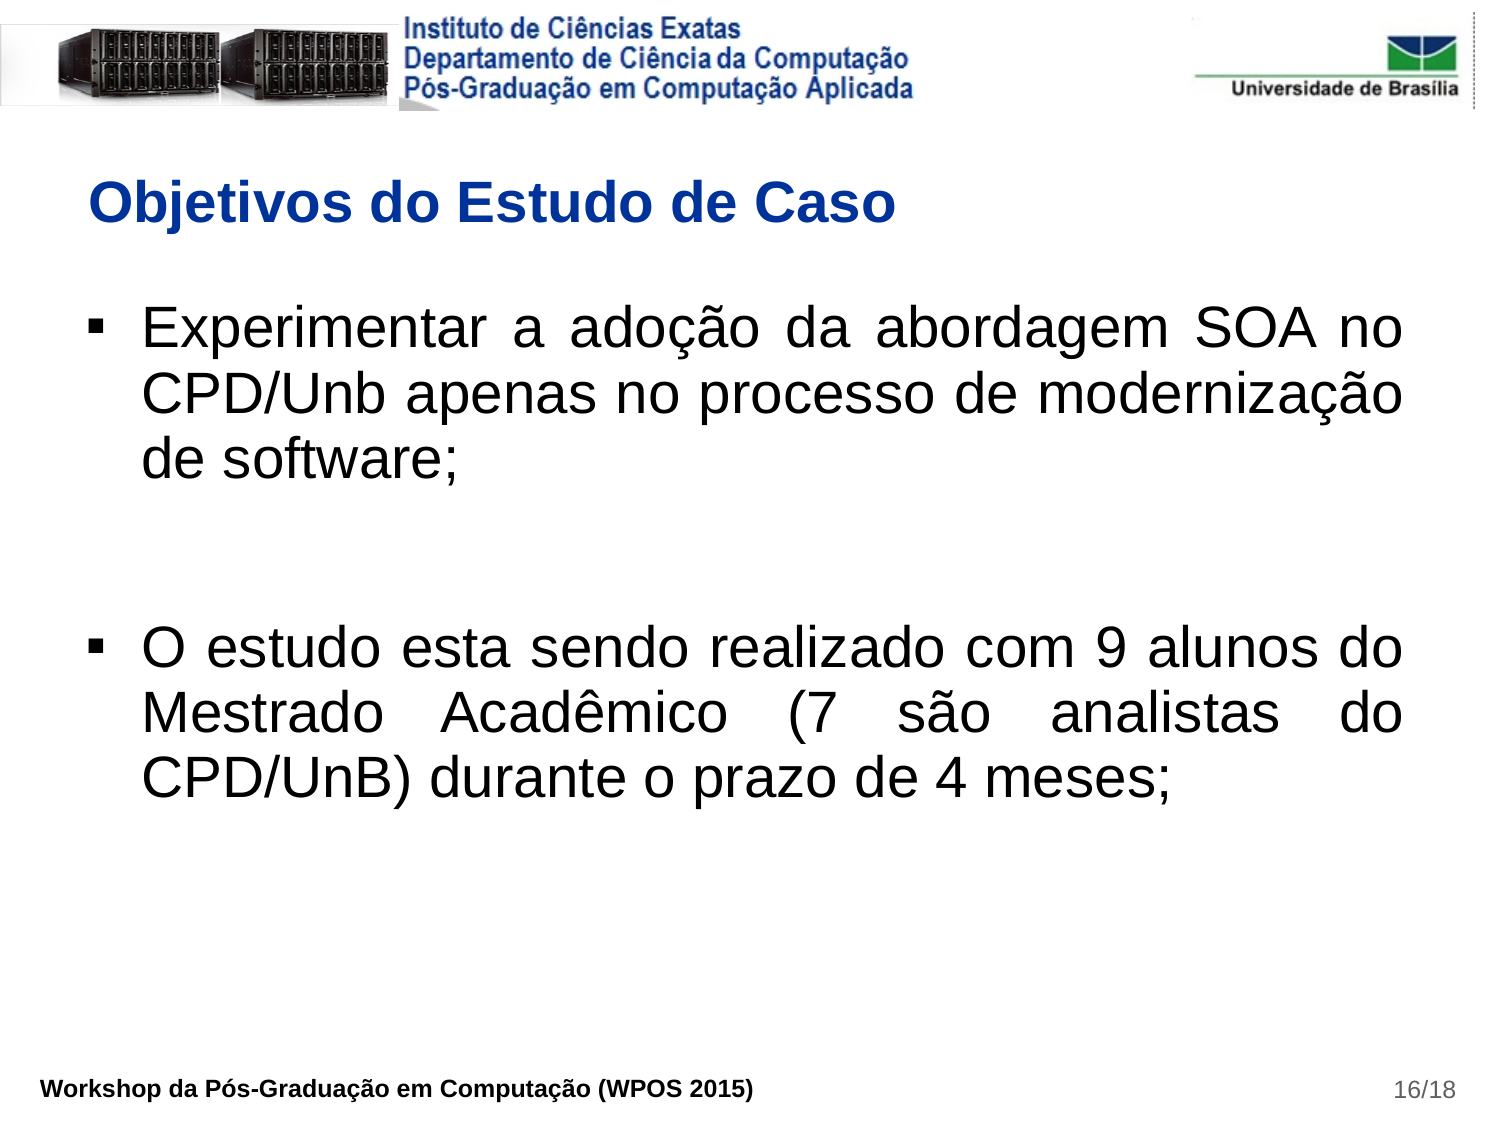

# Objetivos do Estudo de Caso
Experimentar a adoção da abordagem SOA no CPD/Unb apenas no processo de modernização de software;
O estudo esta sendo realizado com 9 alunos do Mestrado Acadêmico (7 são analistas do CPD/UnB) durante o prazo de 4 meses;
Workshop da Pós-Graduação em Computação (WPOS 2015)